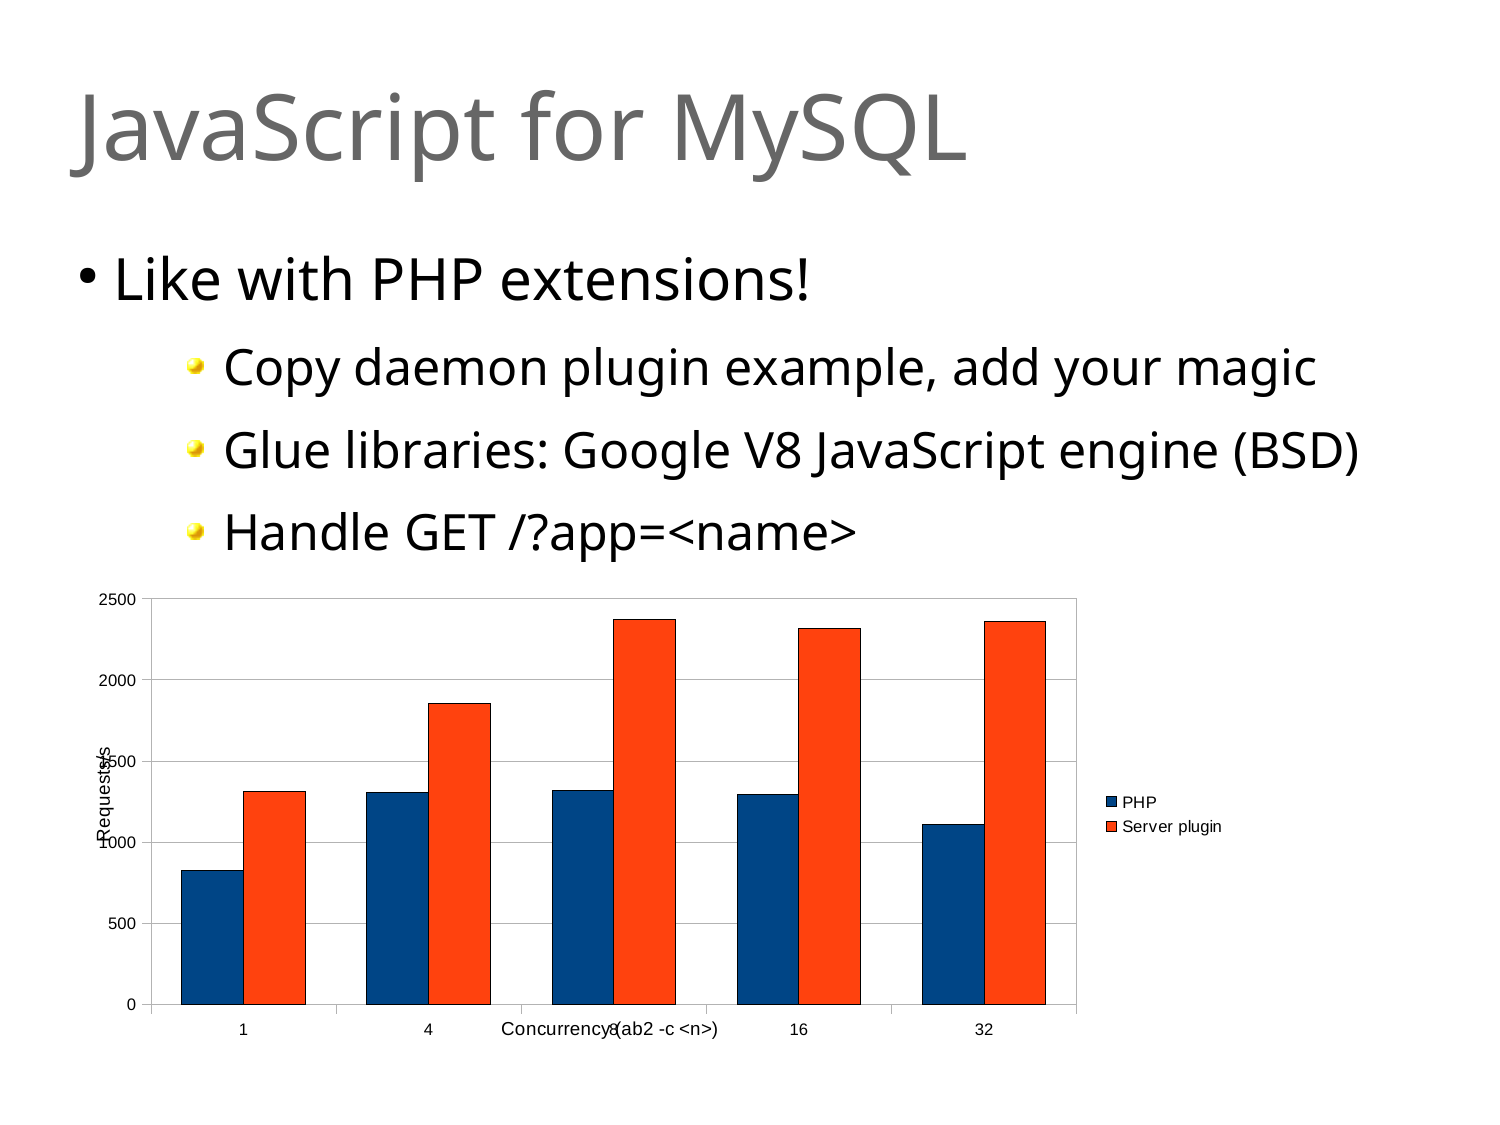

JavaScript for MySQL
# Like with PHP extensions!
Copy daemon plugin example, add your magic
Glue libraries: Google V8 JavaScript engine (BSD)
Handle GET /?app=<name>
### Chart
| Category | PHP | Server plugin |
|---|---|---|
| 1 | 823.0 | 1314.0 |
| 4 | 1307.0 | 1854.0 |
| 8 | 1320.0 | 2375.0 |
| 16 | 1296.0 | 2314.0 |
| 32 | 1107.0 | 2360.0 |